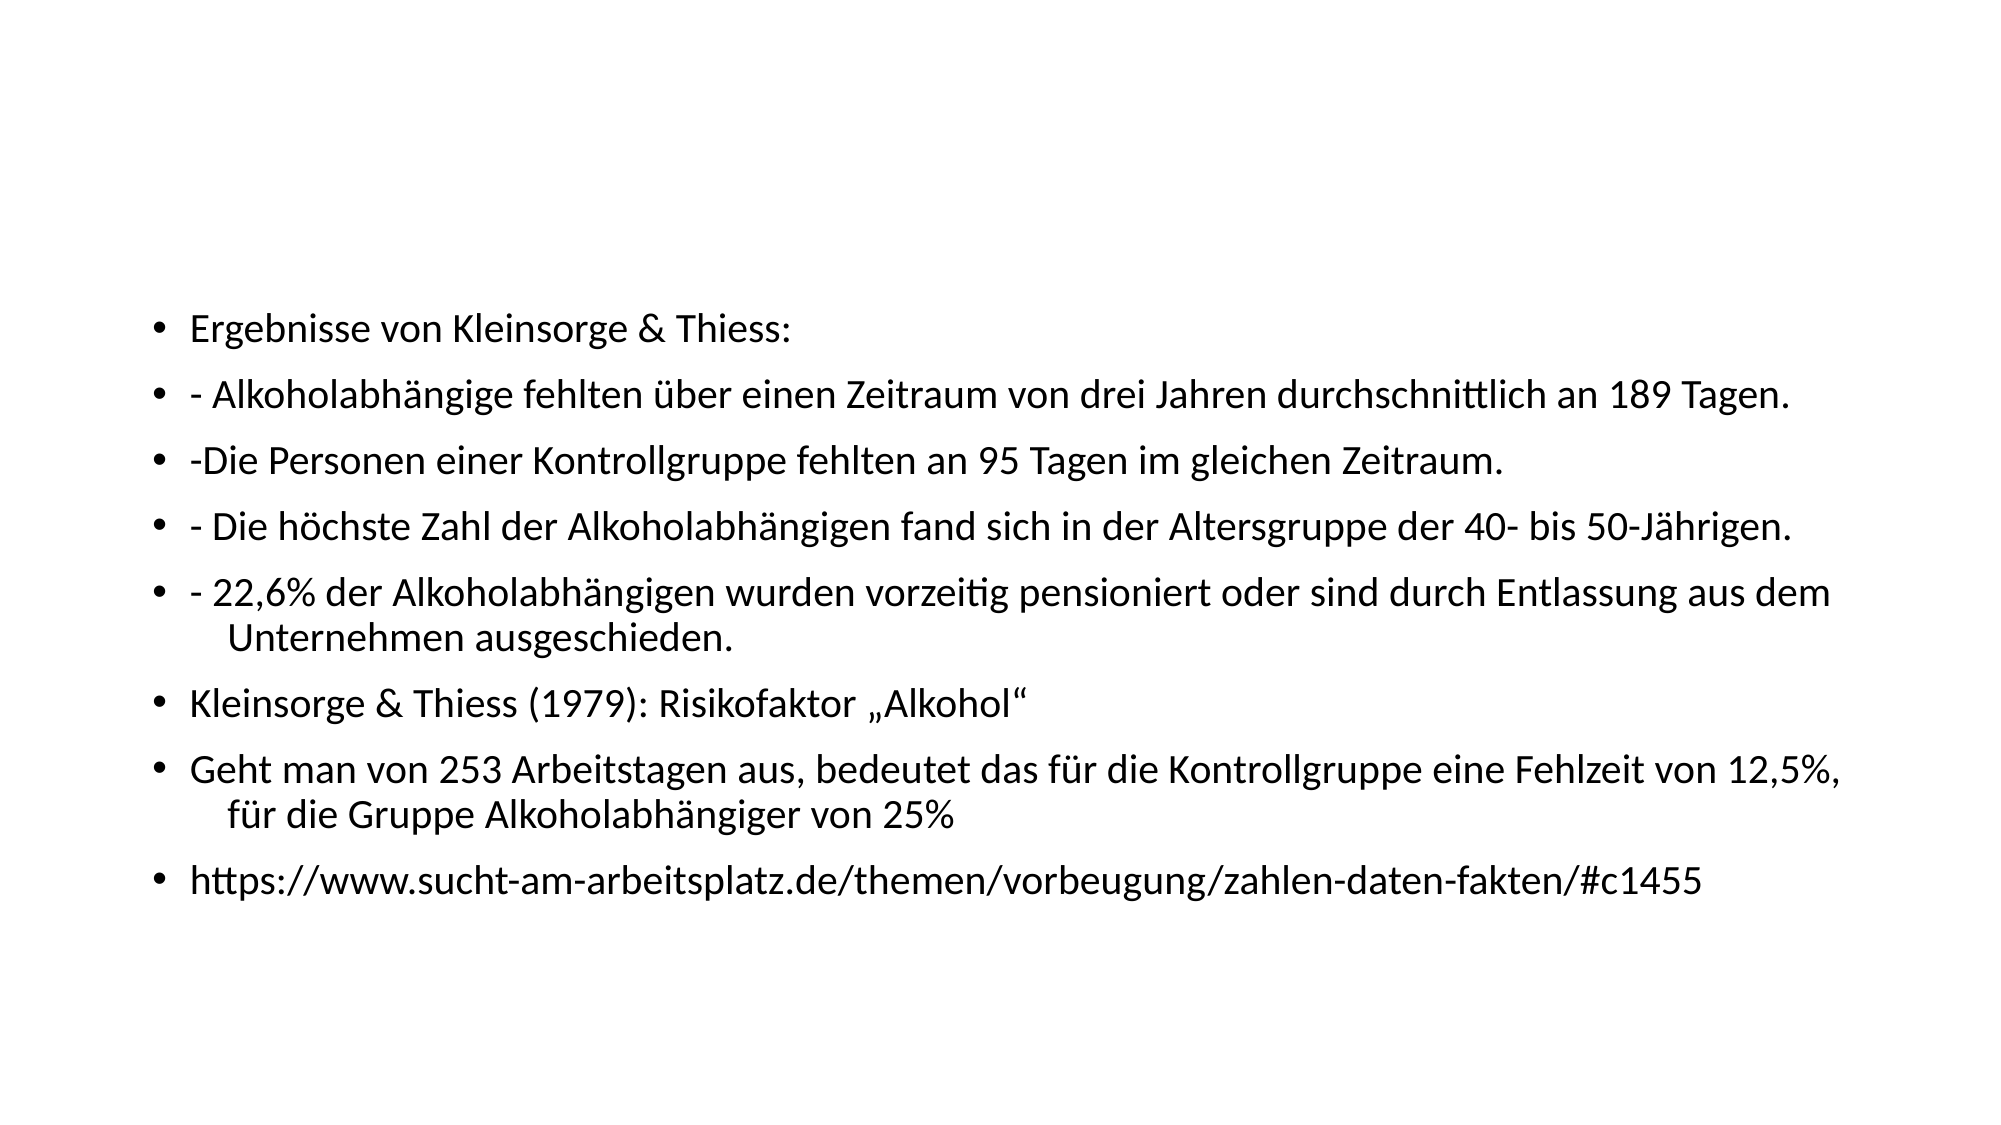

#
Ergebnisse von Kleinsorge & Thiess:
- Alkoholabhängige fehlten über einen Zeitraum von drei Jahren durchschnittlich an 189 Tagen.
-Die Personen einer Kontrollgruppe fehlten an 95 Tagen im gleichen Zeitraum.
- Die höchste Zahl der Alkoholabhängigen fand sich in der Altersgruppe der 40- bis 50-Jährigen.
- 22,6% der Alkoholabhängigen wurden vorzeitig pensioniert oder sind durch Entlassung aus dem Unternehmen ausgeschieden.
Kleinsorge & Thiess (1979): Risikofaktor „Alkohol“
Geht man von 253 Arbeitstagen aus, bedeutet das für die Kontrollgruppe eine Fehlzeit von 12,5%, für die Gruppe Alkoholabhängiger von 25%
https://www.sucht-am-arbeitsplatz.de/themen/vorbeugung/zahlen-daten-fakten/#c1455